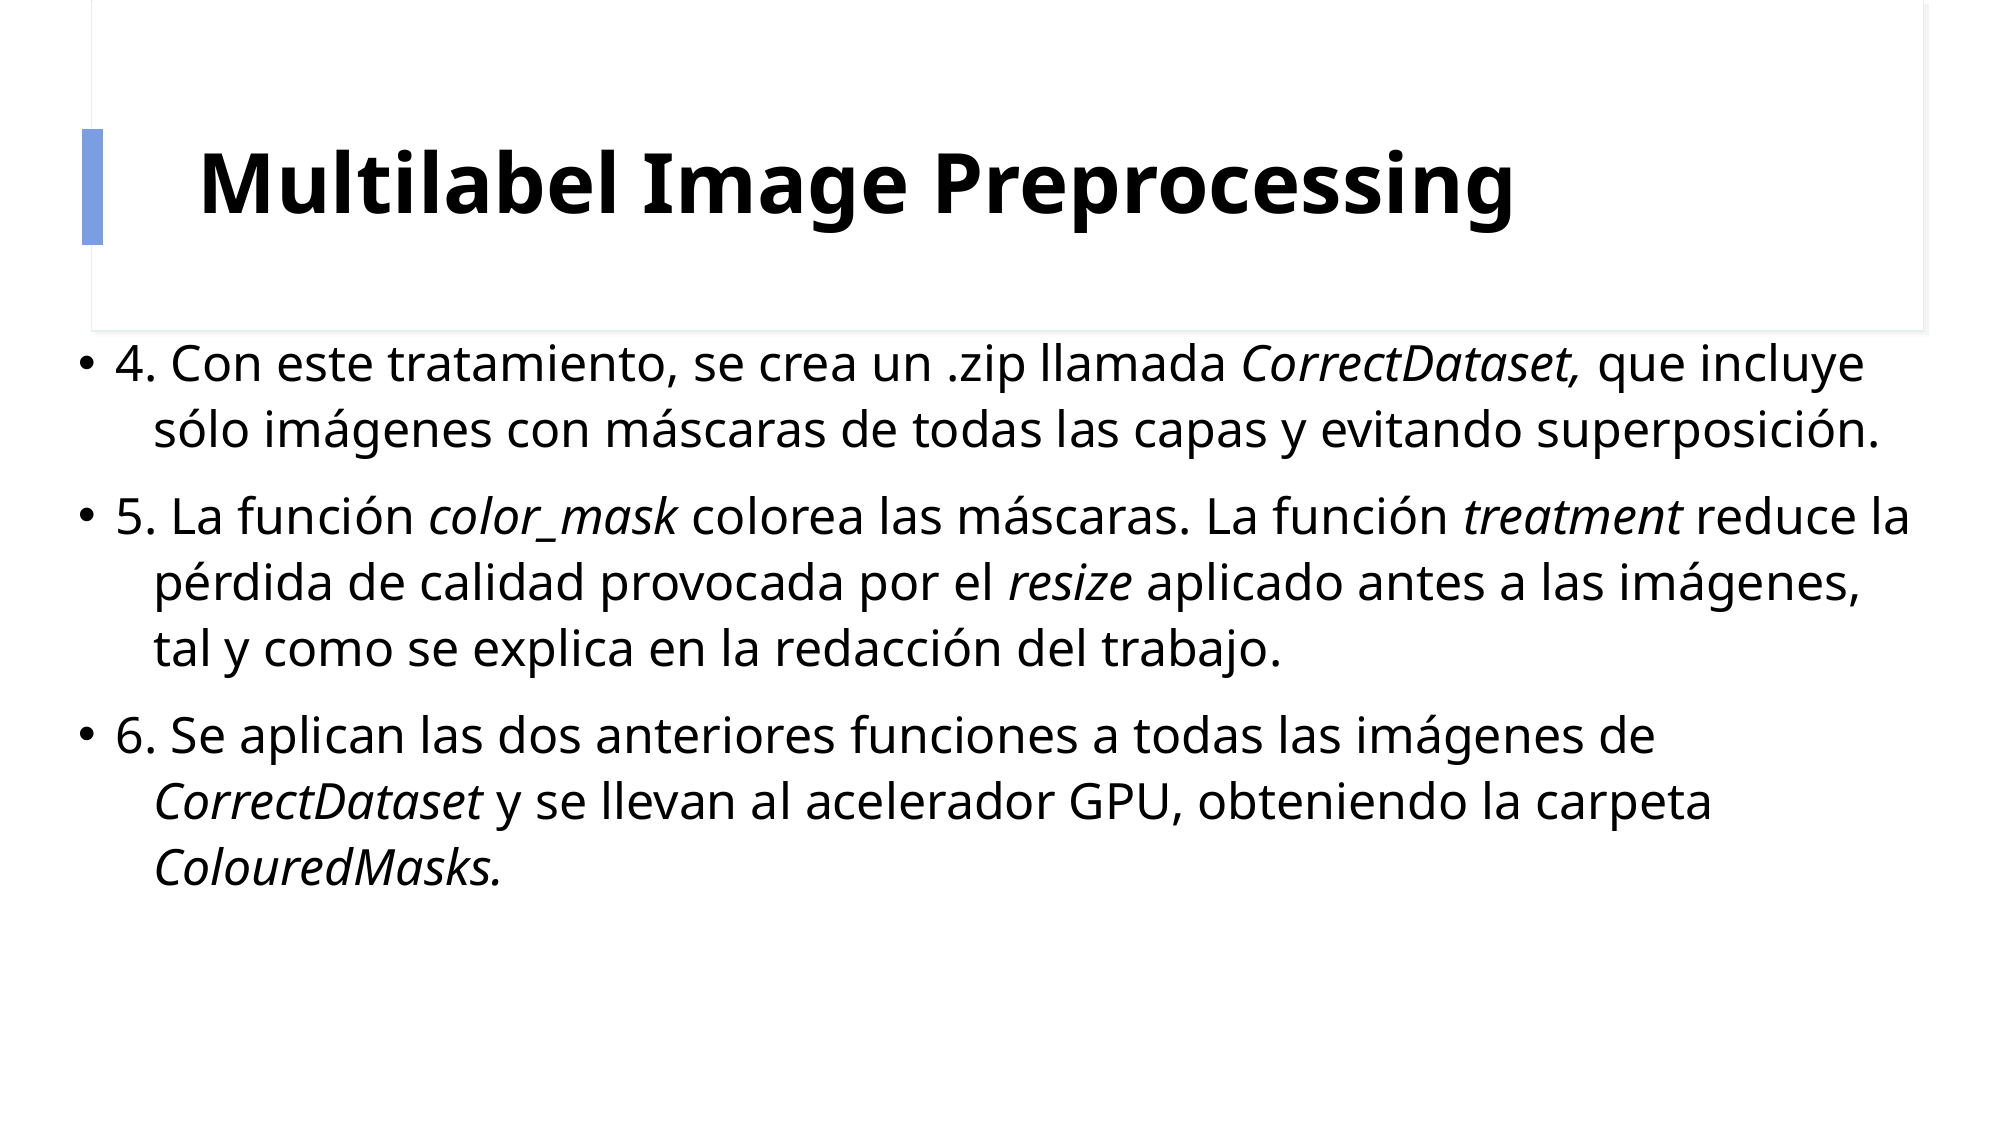

# Multilabel Image Preprocessing
4. Con este tratamiento, se crea un .zip llamada CorrectDataset, que incluye sólo imágenes con máscaras de todas las capas y evitando superposición.
5. La función color_mask colorea las máscaras. La función treatment reduce la pérdida de calidad provocada por el resize aplicado antes a las imágenes, tal y como se explica en la redacción del trabajo.
6. Se aplican las dos anteriores funciones a todas las imágenes de CorrectDataset y se llevan al acelerador GPU, obteniendo la carpeta ColouredMasks.